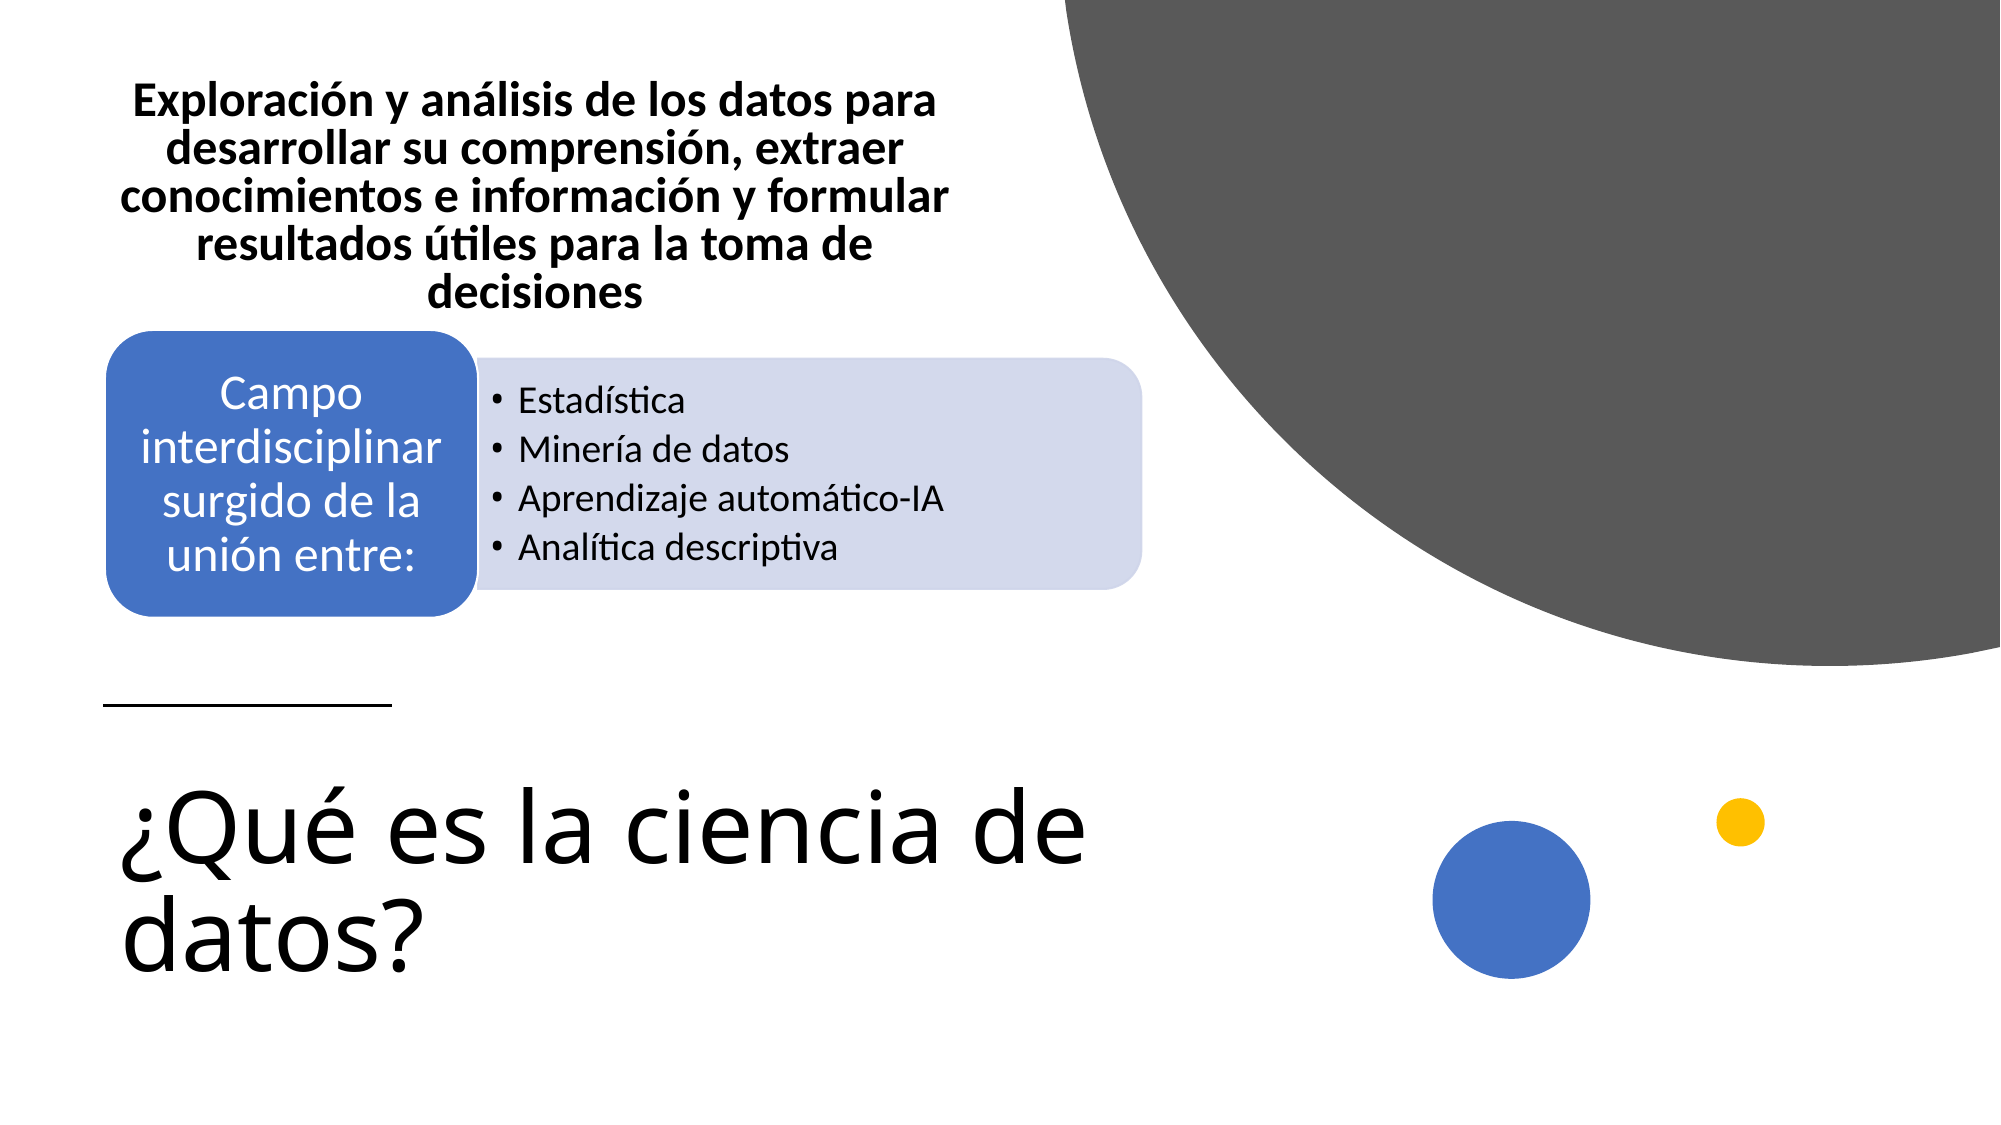

Exploración y análisis de los datos para desarrollar su comprensión, extraer conocimientos e información y formular resultados útiles para la toma de decisiones
Campo interdisciplinar surgido de la unión entre:
Estadística
Minería de datos
Aprendizaje automático-IA
Analítica descriptiva
# ¿Qué es la ciencia de datos?